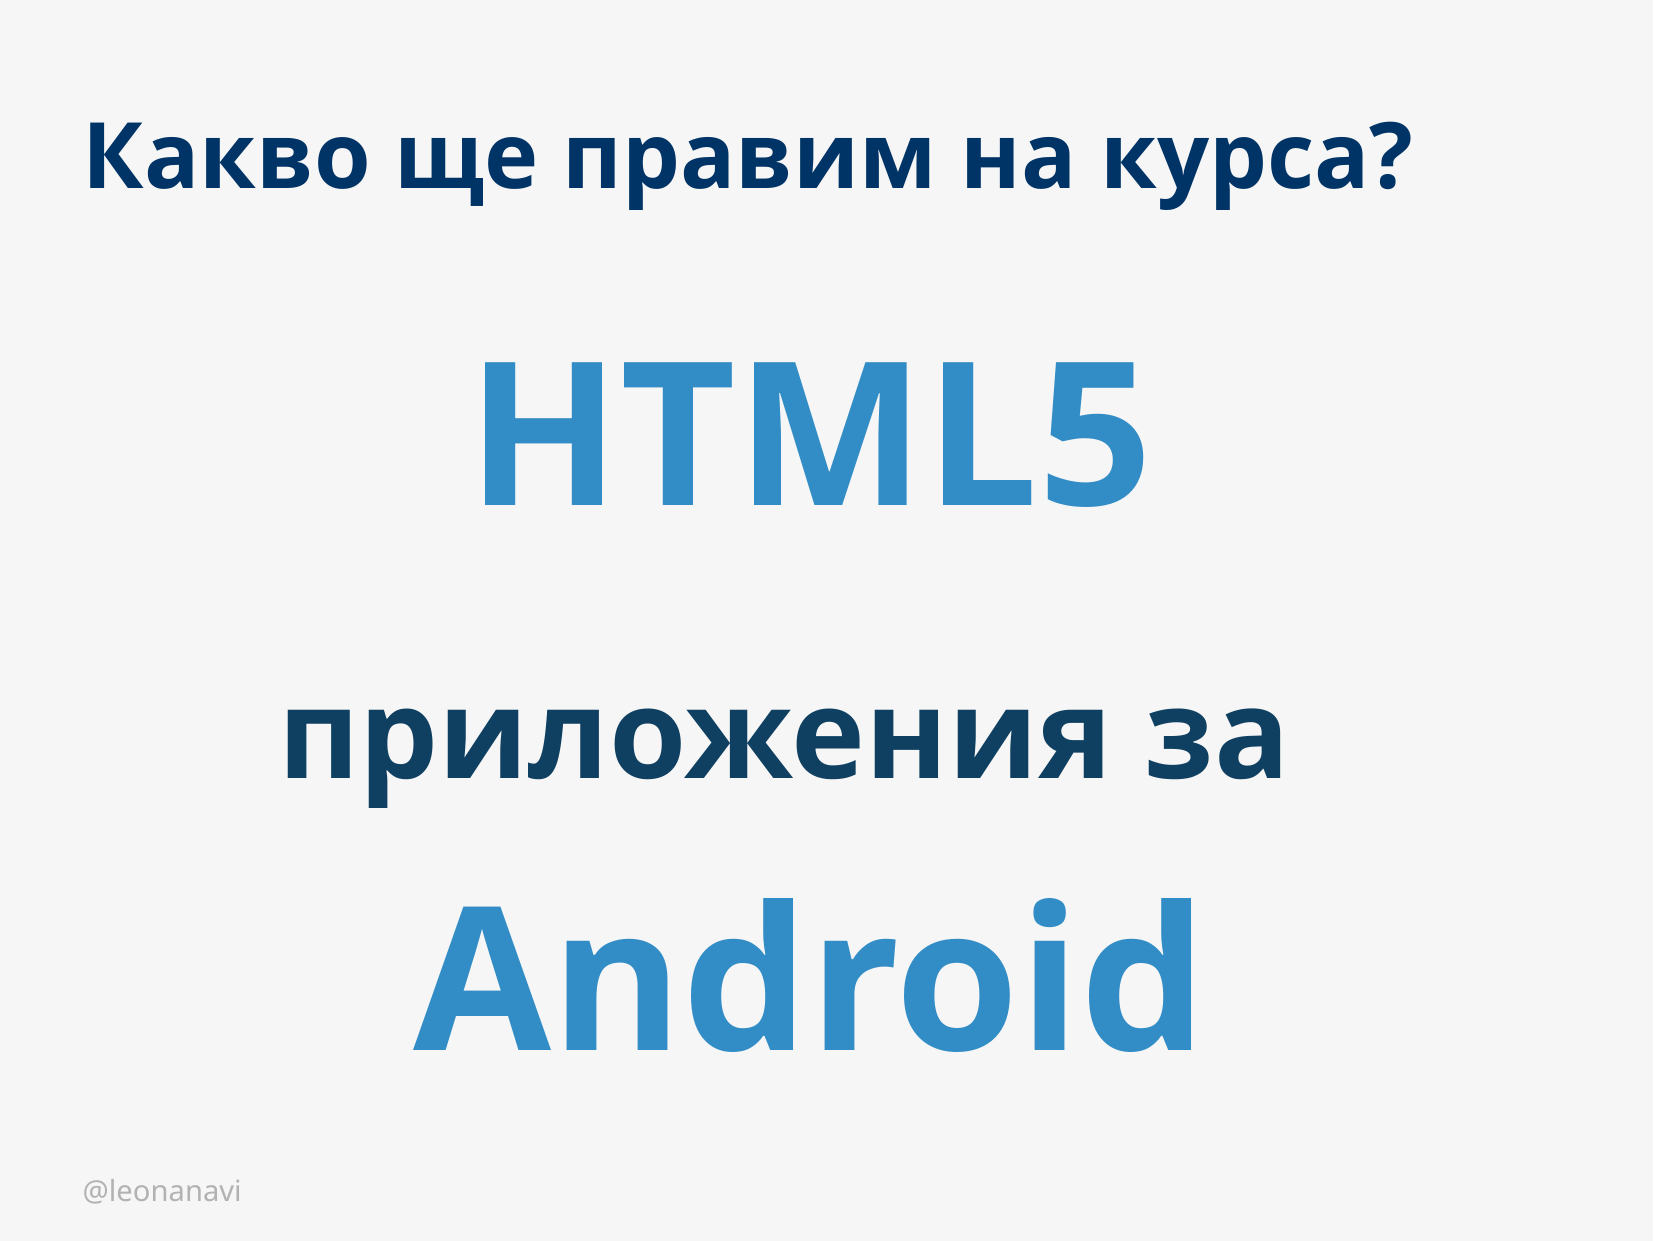

Какво ще правим на курса?
# HTML5 приложения за Android